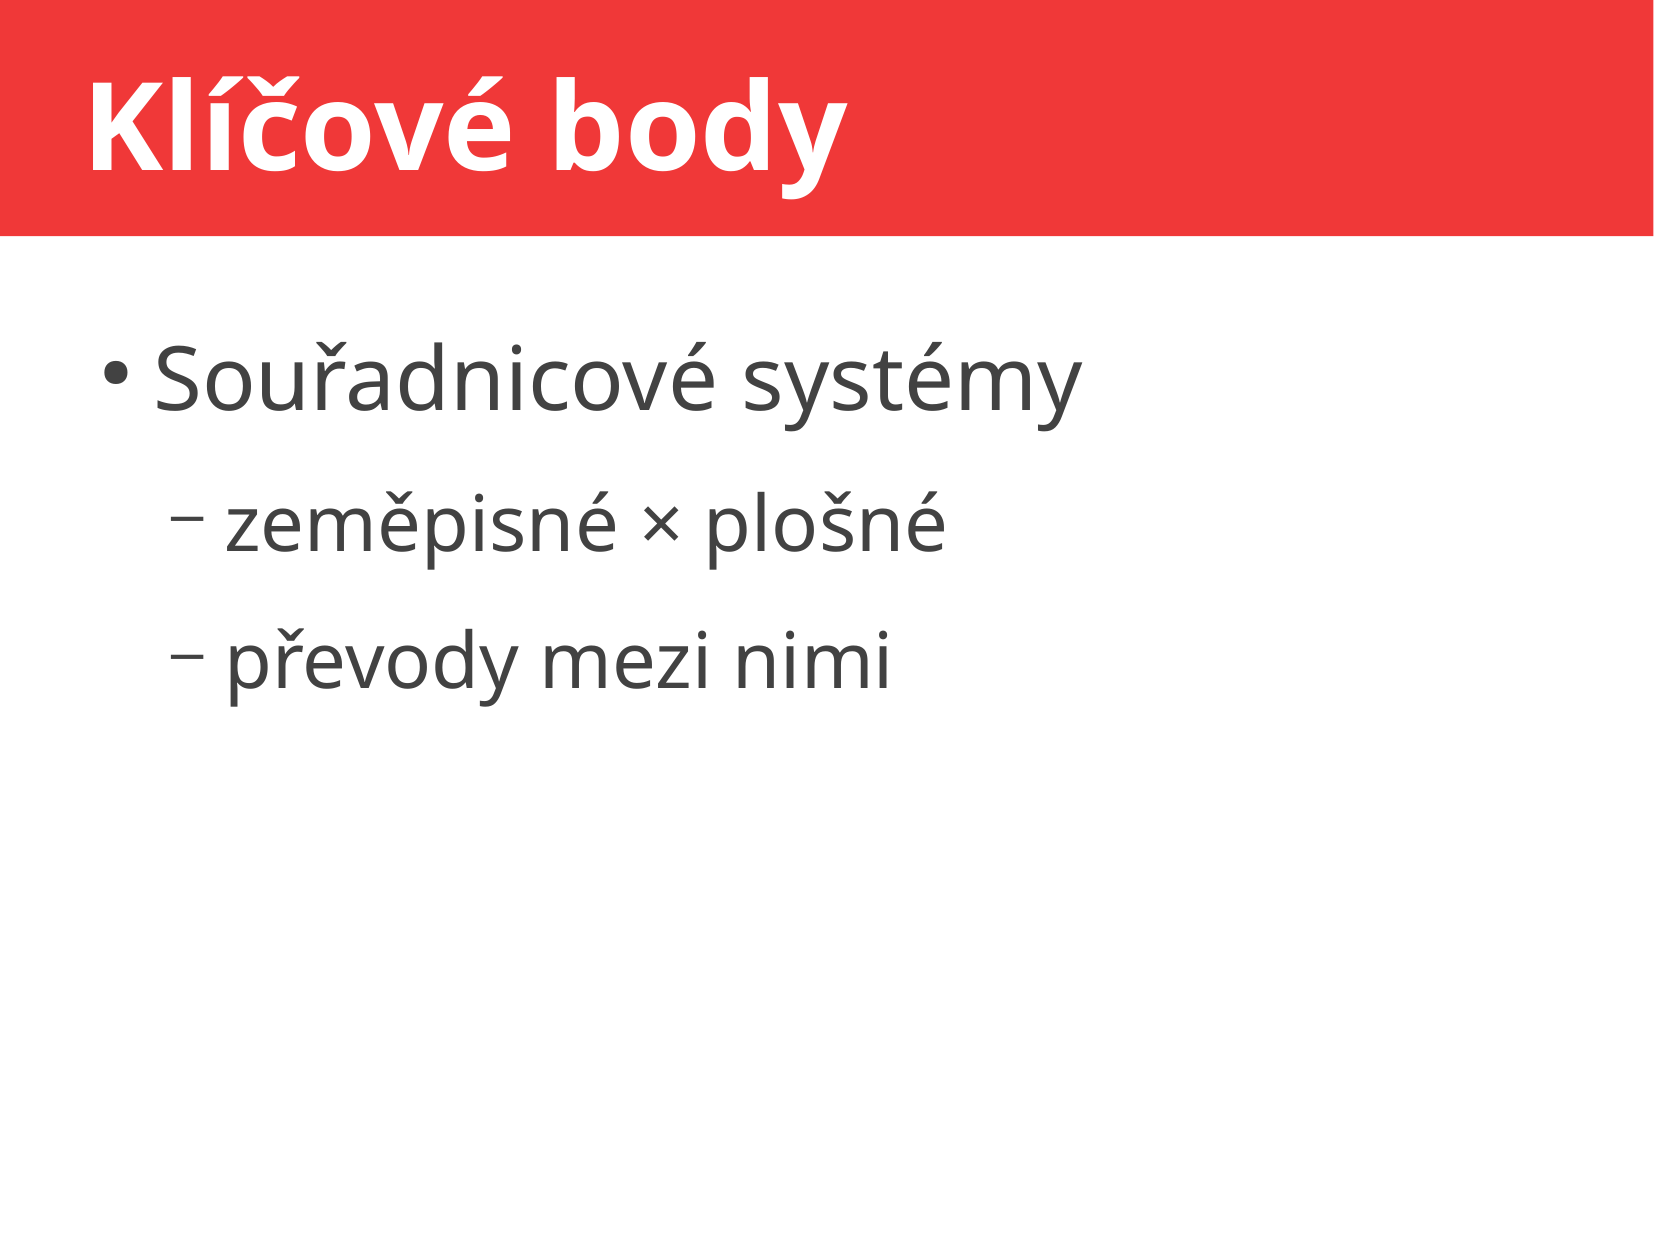

# Klíčové body
Souřadnicové systémy
zeměpisné × plošné
převody mezi nimi